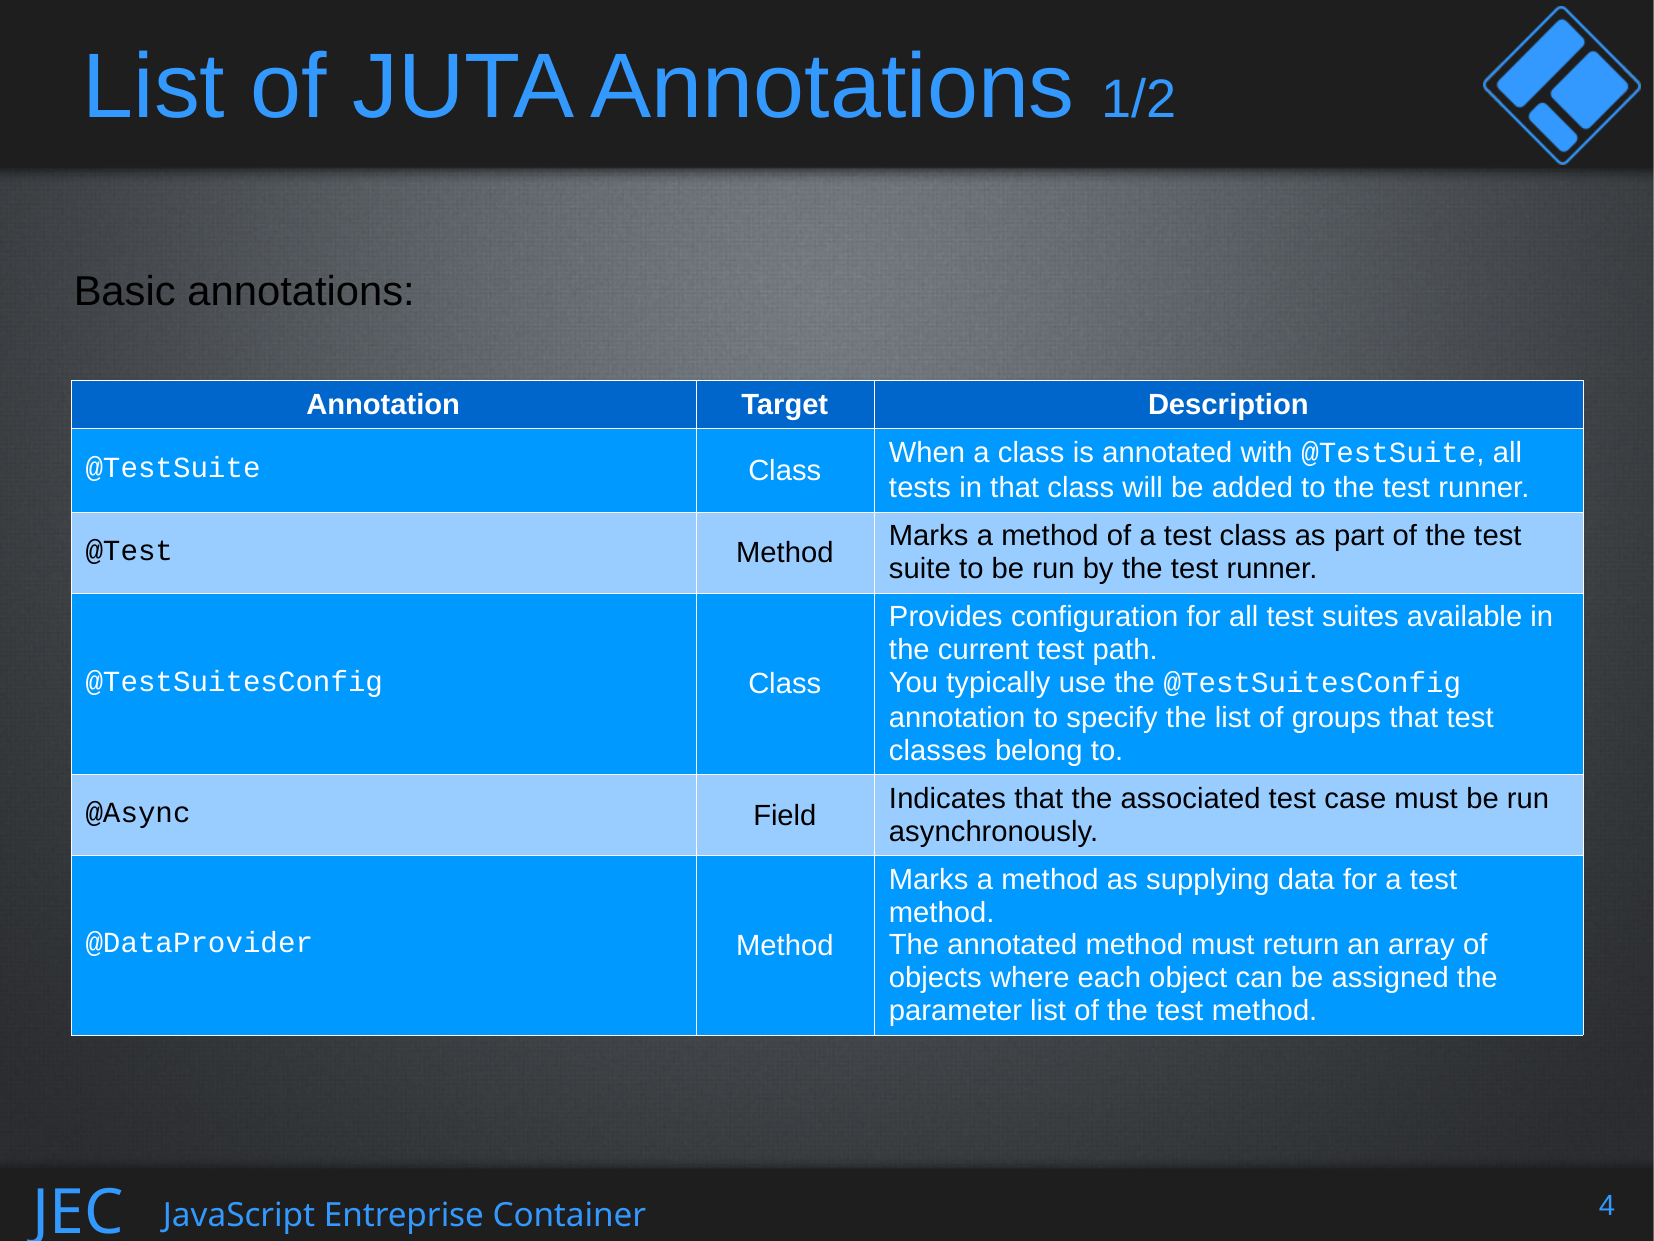

# List of JUTA Annotations 1/2
Basic annotations:
| Annotation | Target | Description |
| --- | --- | --- |
| @TestSuite | Class | When a class is annotated with @TestSuite, all tests in that class will be added to the test runner. |
| @Test | Method | Marks a method of a test class as part of the test suite to be run by the test runner. |
| @TestSuitesConfig | Class | Provides configuration for all test suites available in the current test path. You typically use the @TestSuitesConfig annotation to specify the list of groups that test classes belong to. |
| @Async | Field | Indicates that the associated test case must be run asynchronously. |
| @DataProvider | Method | Marks a method as supplying data for a test method. The annotated method must return an array of objects where each object can be assigned the parameter list of the test method. |
JEC
4
JavaScript Entreprise Container